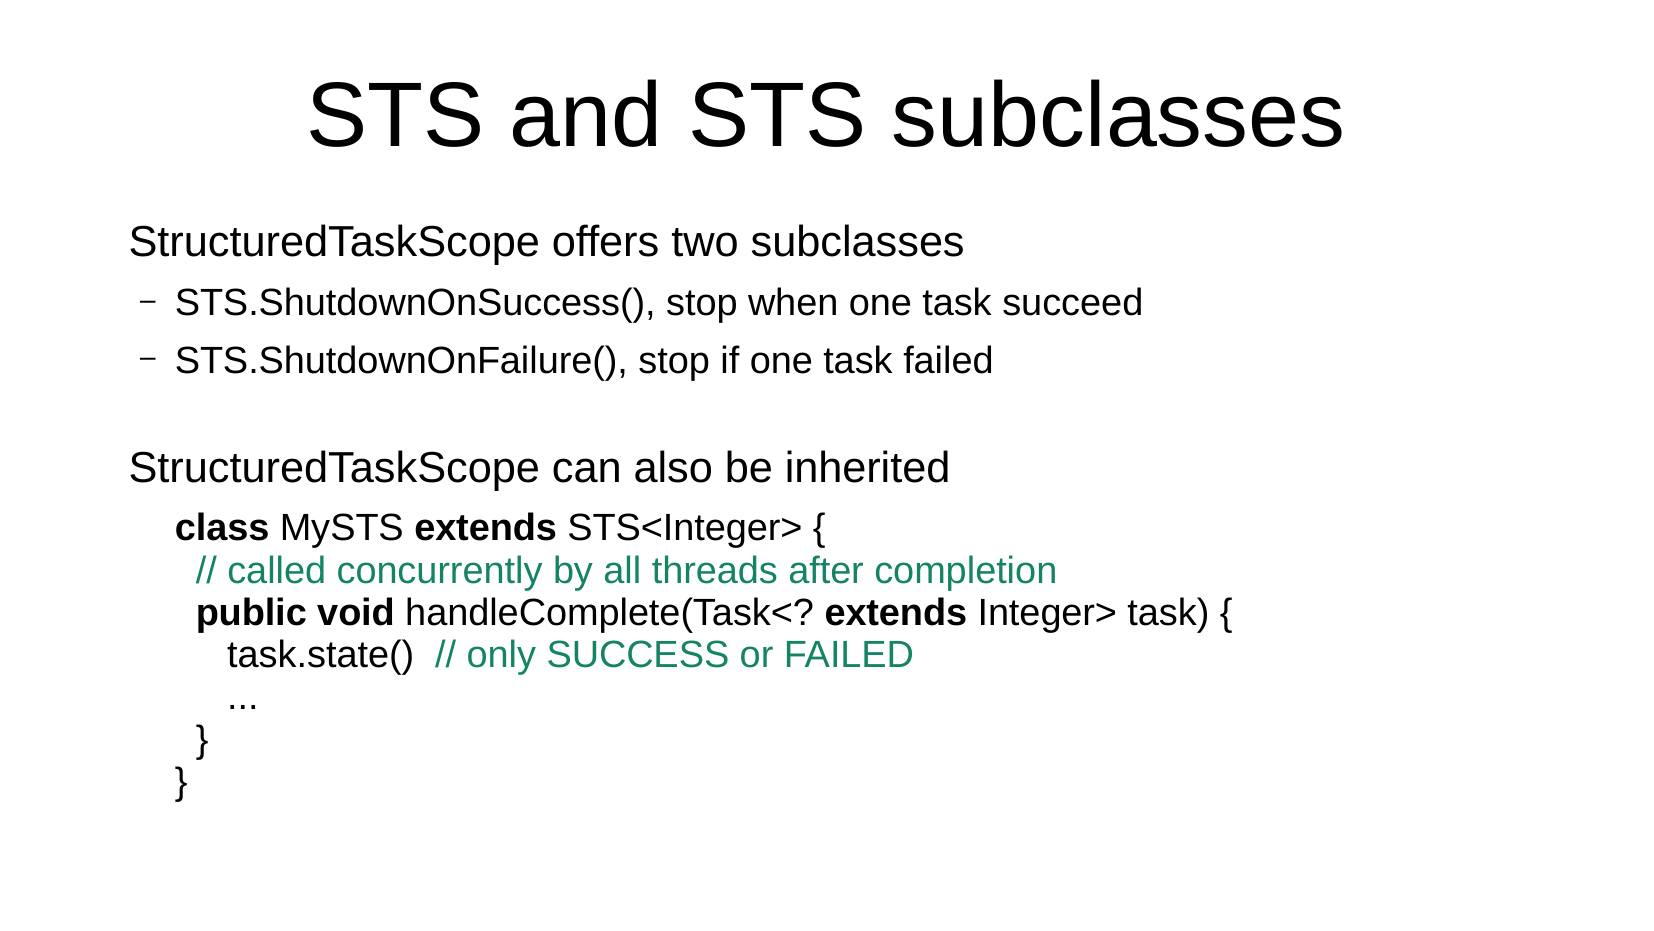

# STS and STS subclasses
StructuredTaskScope offers two subclasses
STS.ShutdownOnSuccess(), stop when one task succeed
STS.ShutdownOnFailure(), stop if one task failed
StructuredTaskScope can also be inherited
class MySTS extends STS<Integer> {
 // called concurrently by all threads after completion
 public void handleComplete(Task<? extends Integer> task) {
 task.state() // only SUCCESS or FAILED
 ...
 }
}